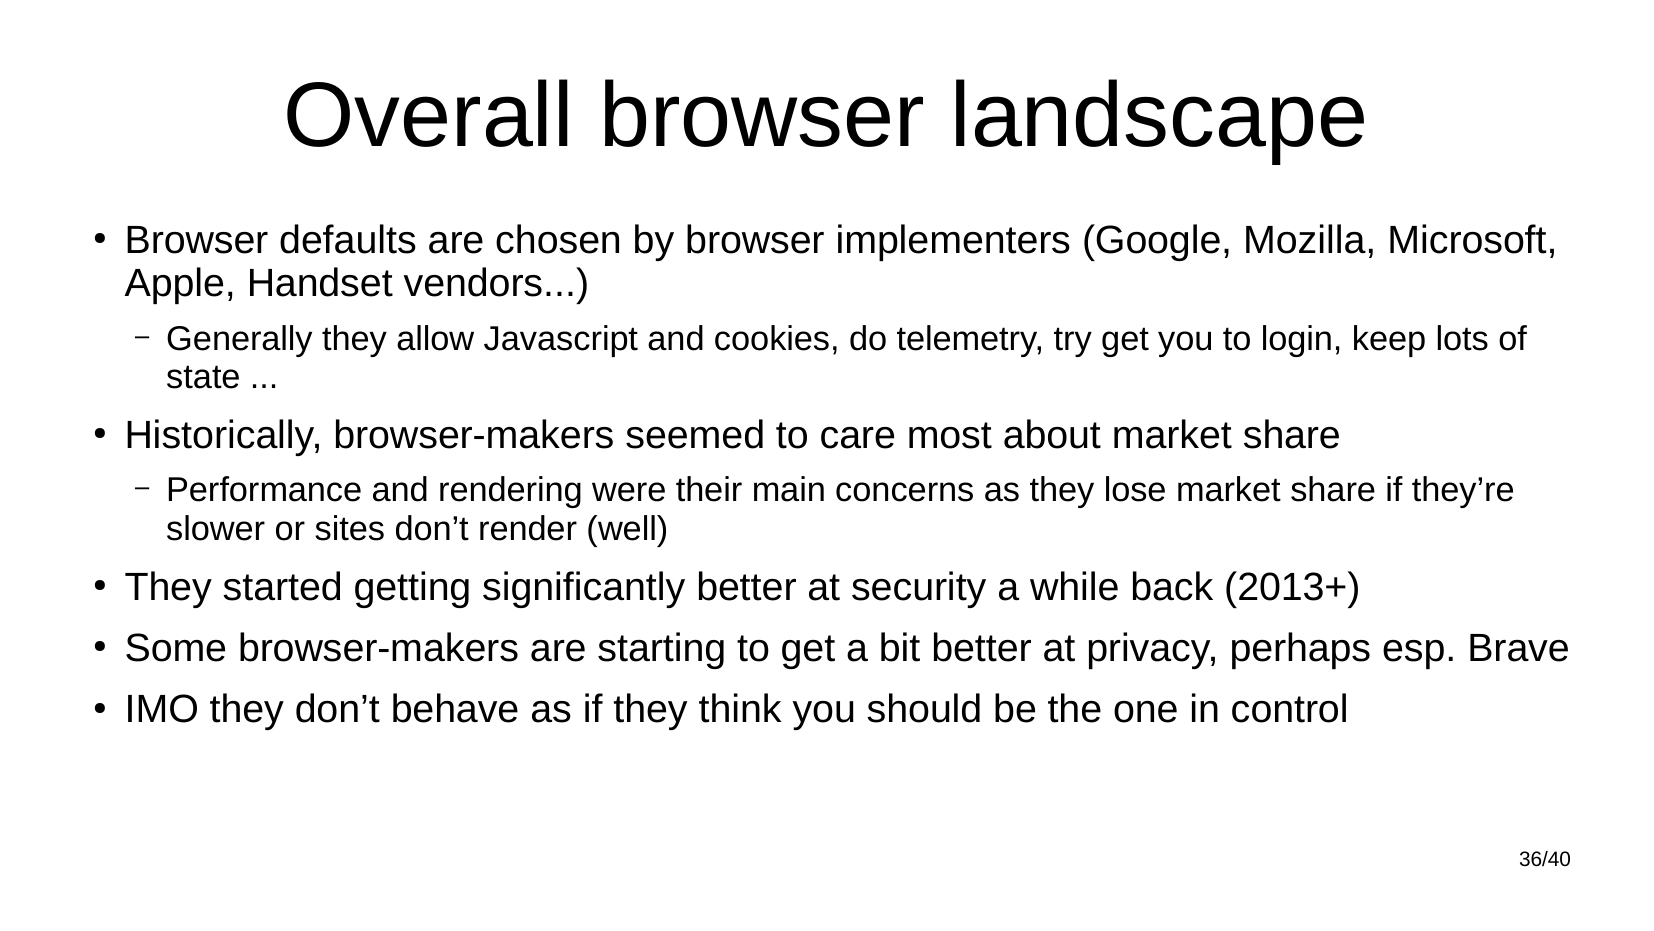

# Overall browser landscape
Browser defaults are chosen by browser implementers (Google, Mozilla, Microsoft, Apple, Handset vendors...)
Generally they allow Javascript and cookies, do telemetry, try get you to login, keep lots of state ...
Historically, browser-makers seemed to care most about market share
Performance and rendering were their main concerns as they lose market share if they’re slower or sites don’t render (well)
They started getting significantly better at security a while back (2013+)
Some browser-makers are starting to get a bit better at privacy, perhaps esp. Brave
IMO they don’t behave as if they think you should be the one in control
36